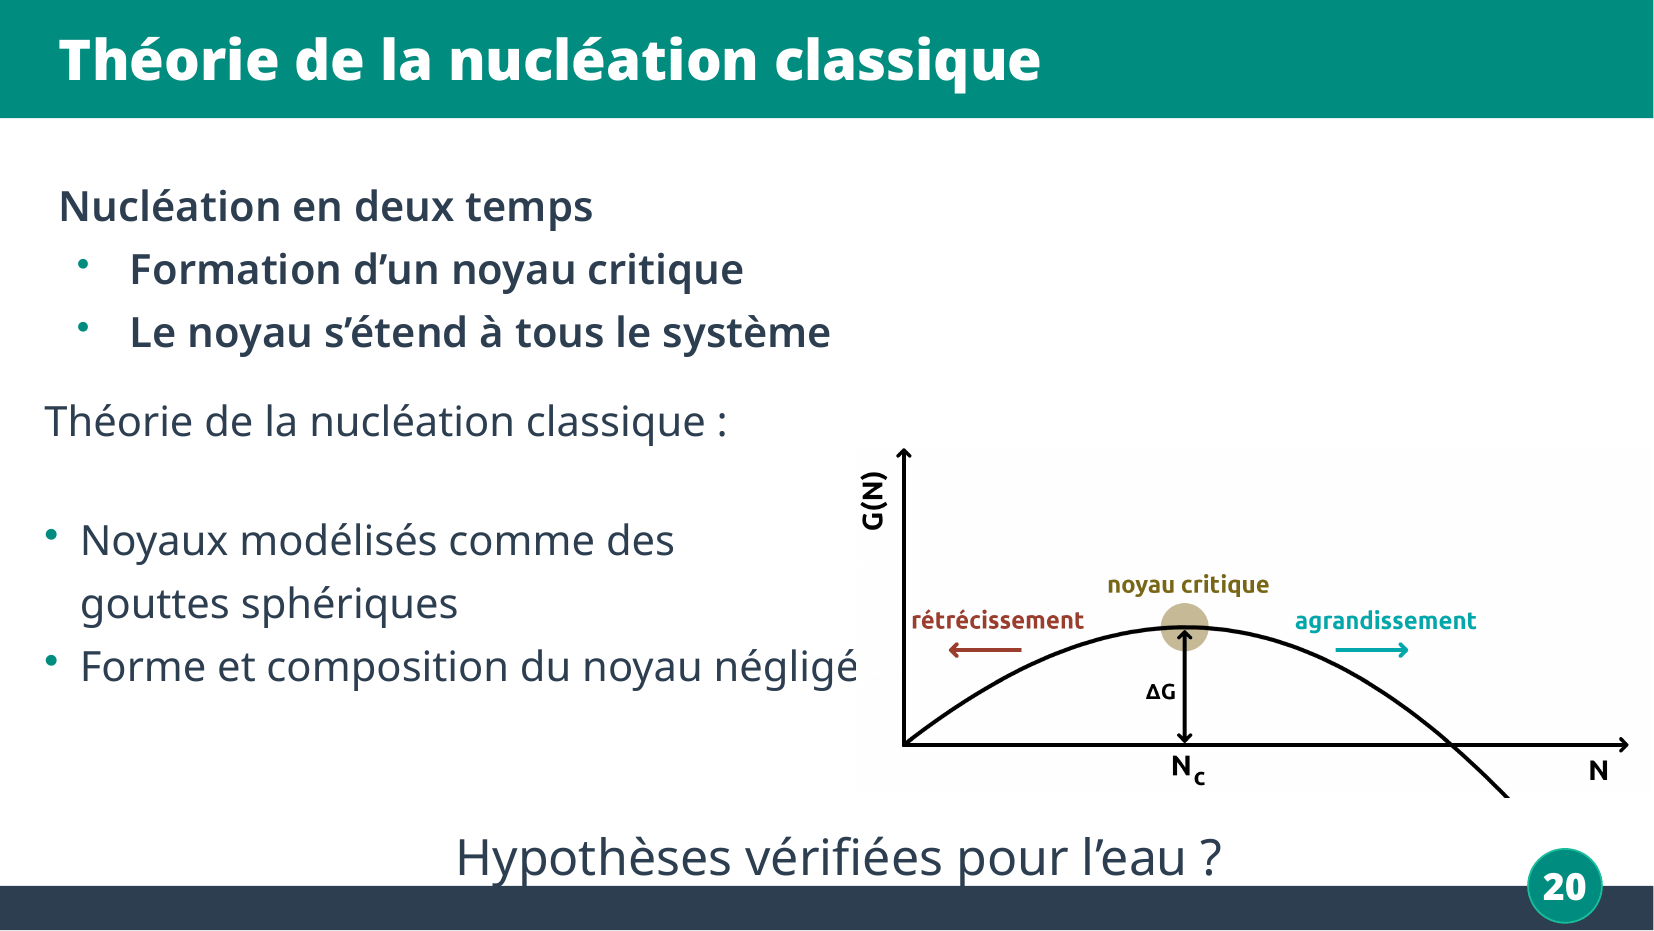

# Théorie de la nucléation classique
Nucléation en deux temps
Formation d’un noyau critique
Le noyau s’étend à tous le système
Théorie de la nucléation classique :
Noyaux modélisés comme des
gouttes sphériques
Forme et composition du noyau négligées
Hypothèses vérifiées pour l’eau ?